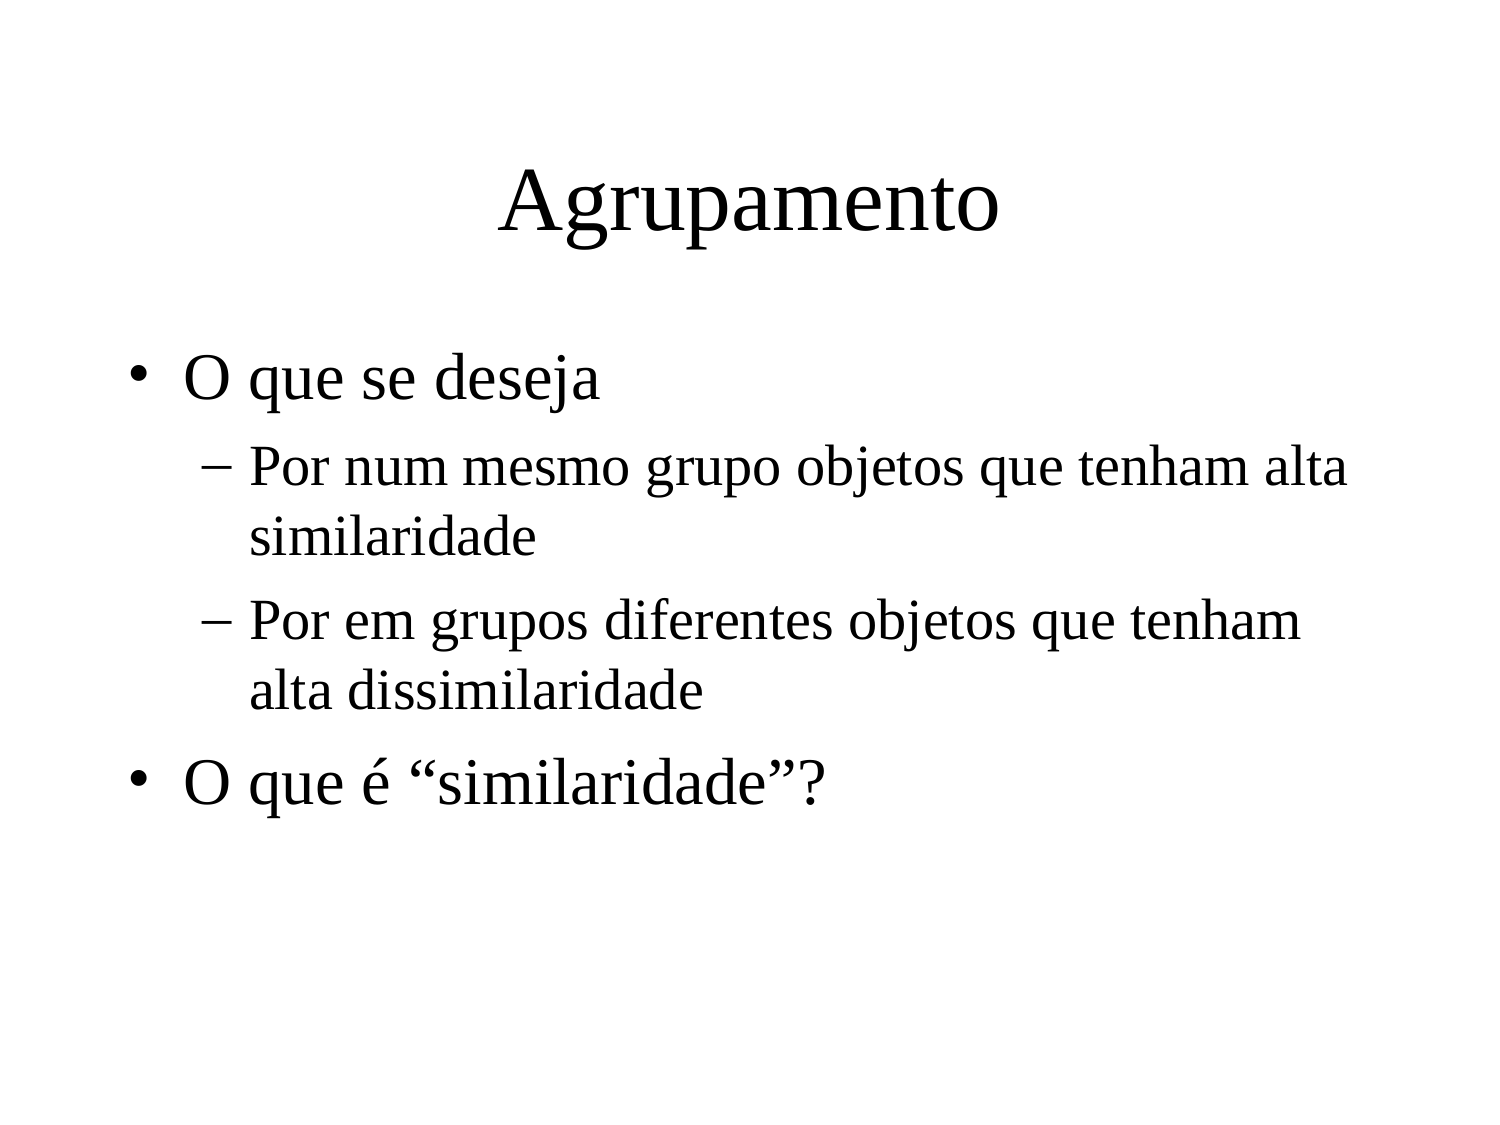

# Agrupamento
O que se deseja
Por num mesmo grupo objetos que tenham alta similaridade
Por em grupos diferentes objetos que tenham alta dissimilaridade
O que é “similaridade”?